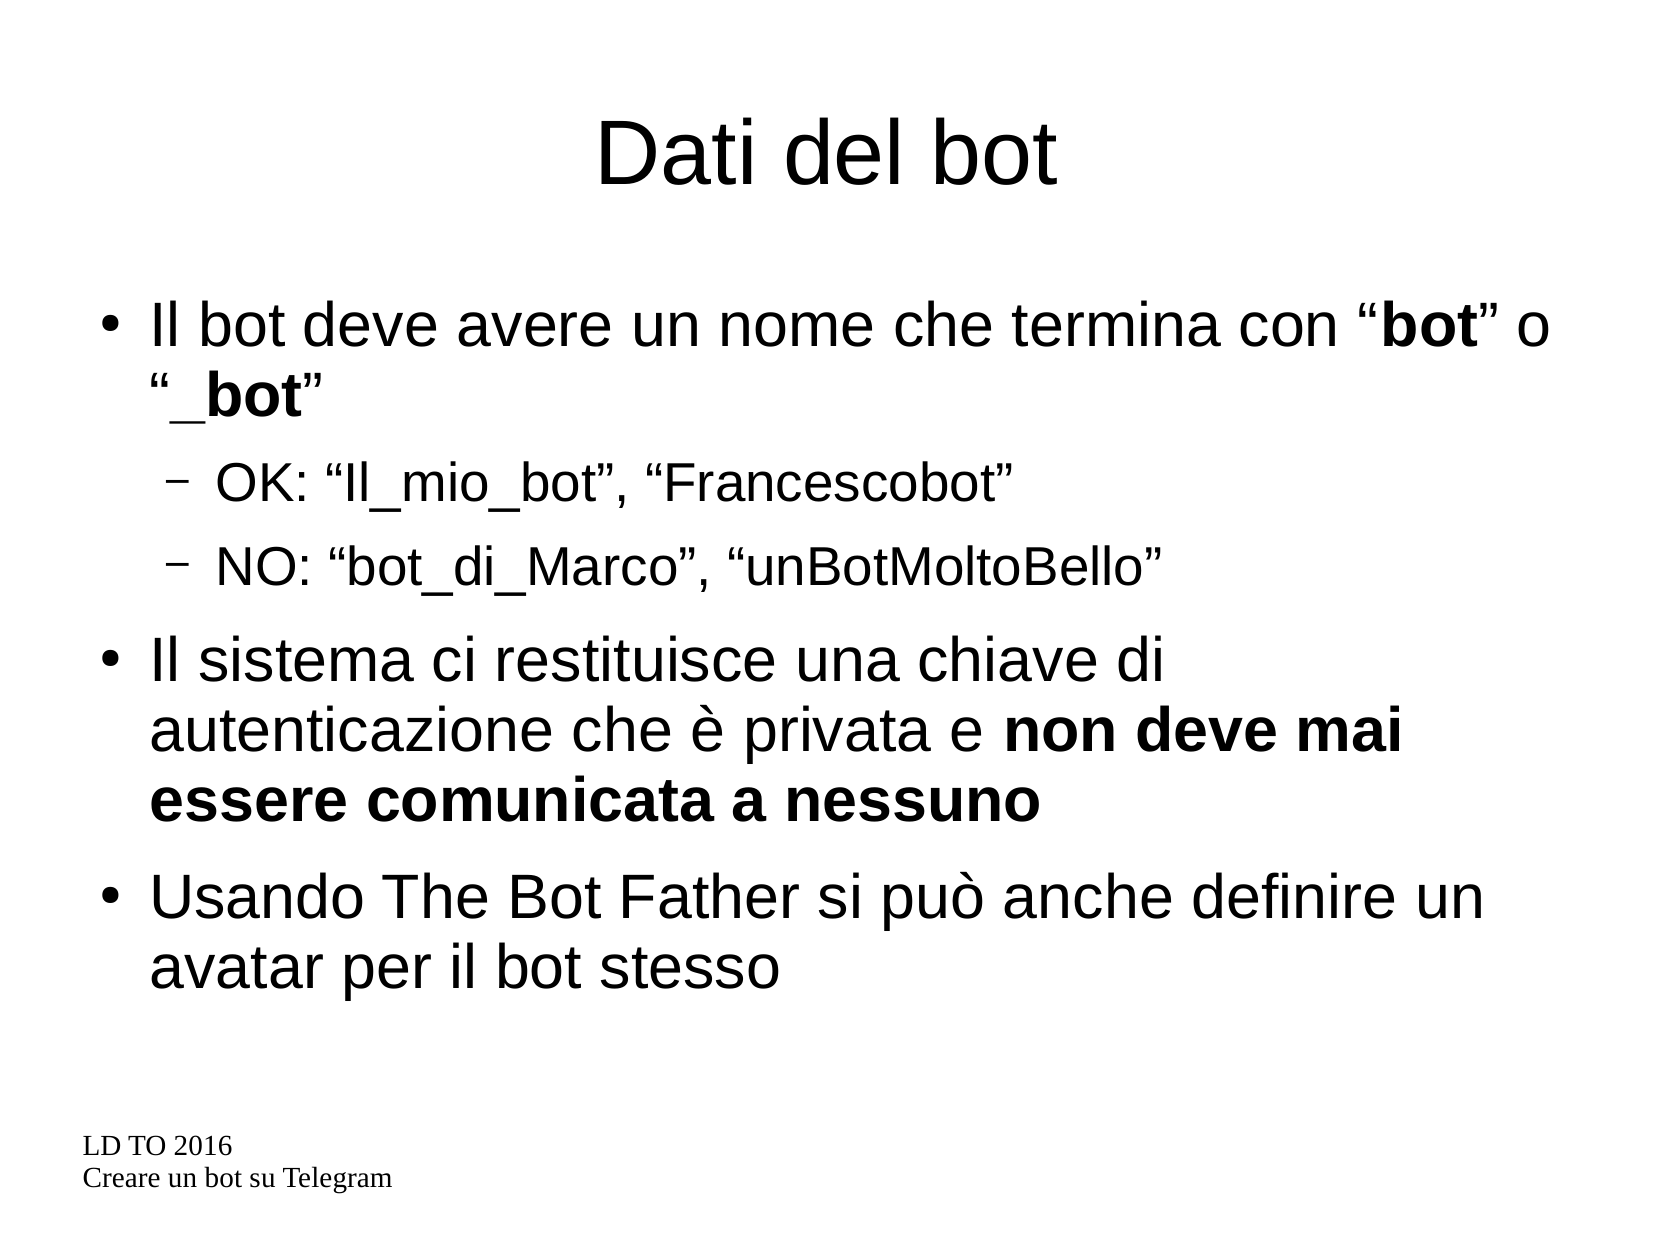

# Dati del bot
Il bot deve avere un nome che termina con “bot” o “_bot”
OK: “Il_mio_bot”, “Francescobot”
NO: “bot_di_Marco”, “unBotMoltoBello”
Il sistema ci restituisce una chiave di autenticazione che è privata e non deve mai essere comunicata a nessuno
Usando The Bot Father si può anche definire un avatar per il bot stesso